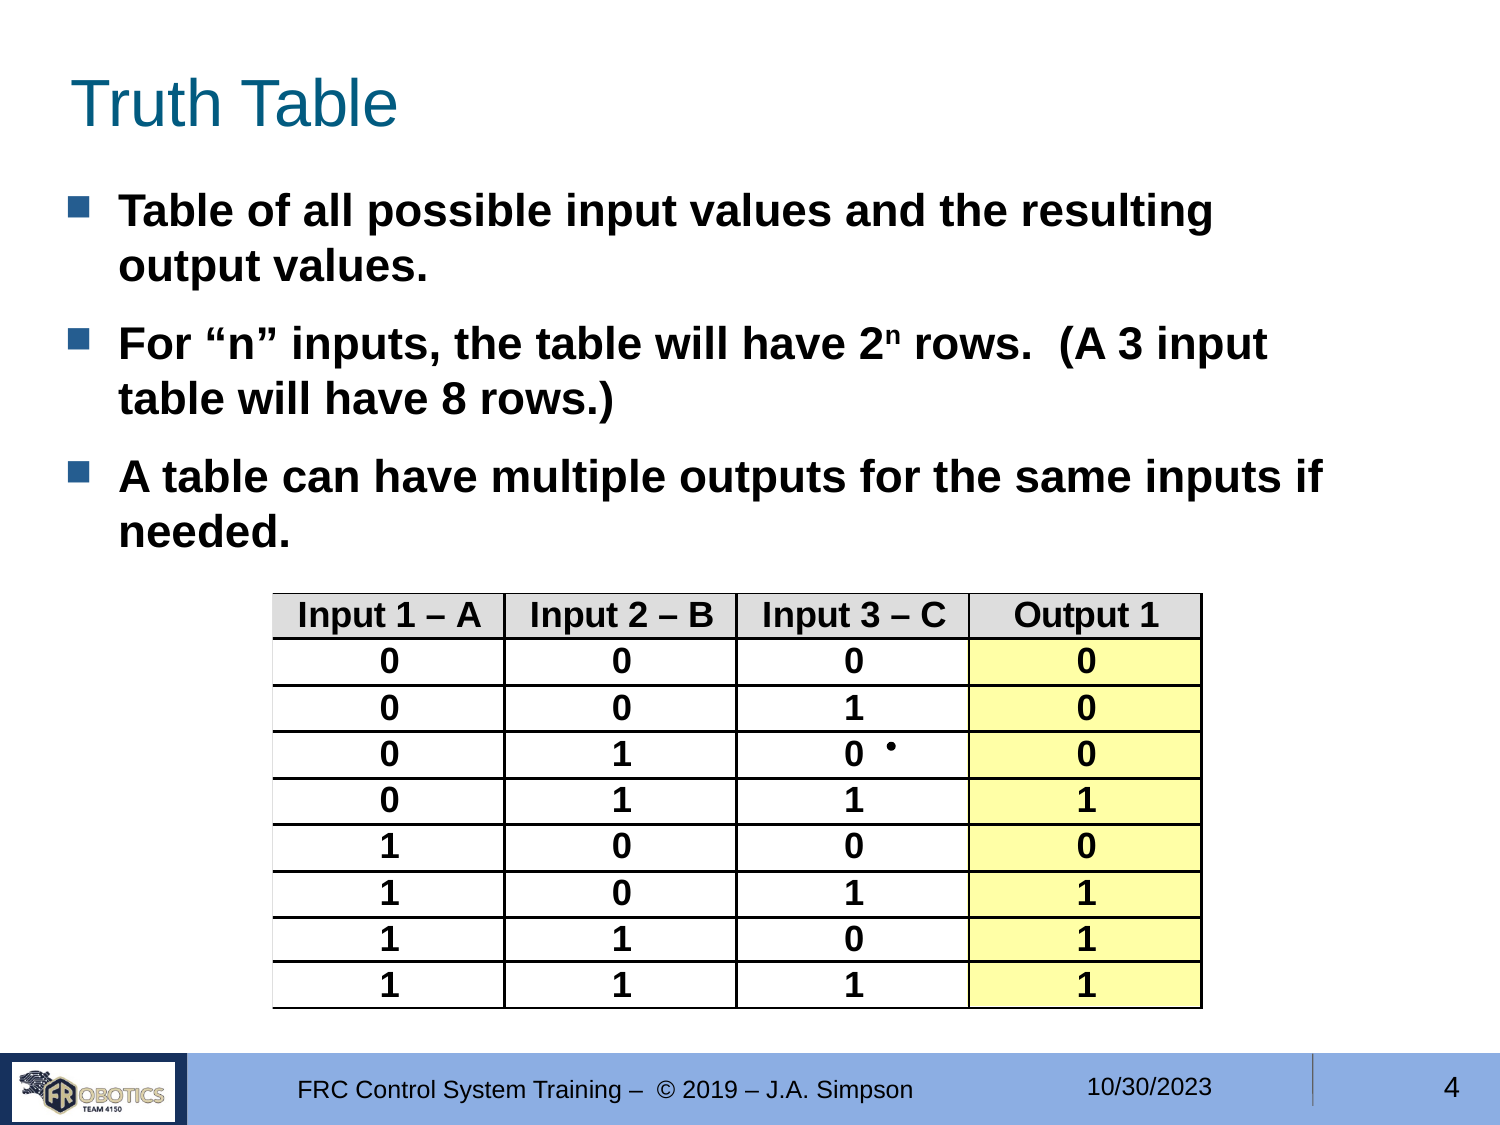

# Truth Table
Table of all possible input values and the resulting output values.
For “n” inputs, the table will have 2n rows. (A 3 input table will have 8 rows.)
A table can have multiple outputs for the same inputs if needed.
10/30/2023
FRC Control System Training – © 2019 – J.A. Simpson